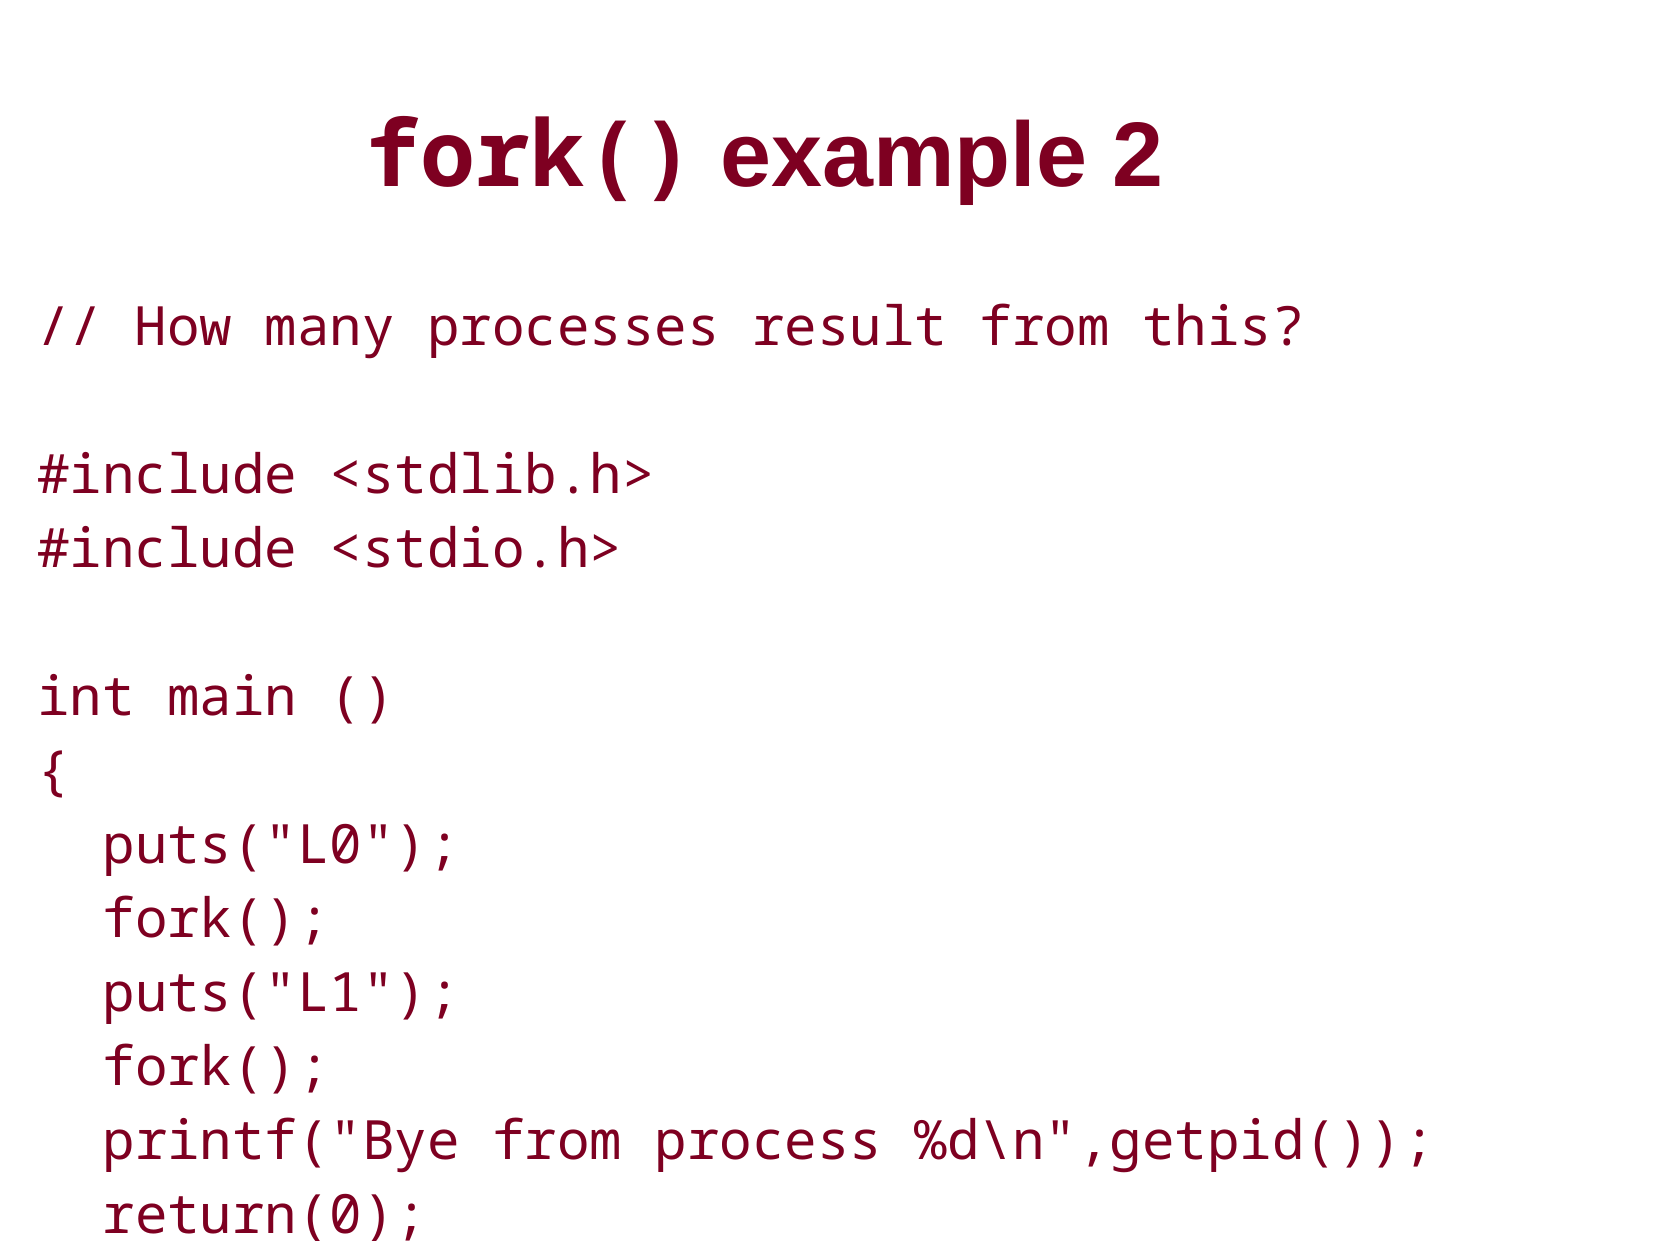

# fork() example 2
// How many processes result from this?
#include <stdlib.h>
#include <stdio.h>
int main ()
{
 puts("L0");
 fork();
 puts("L1");
 fork();
 printf("Bye from process %d\n",getpid());
 return(0);
}